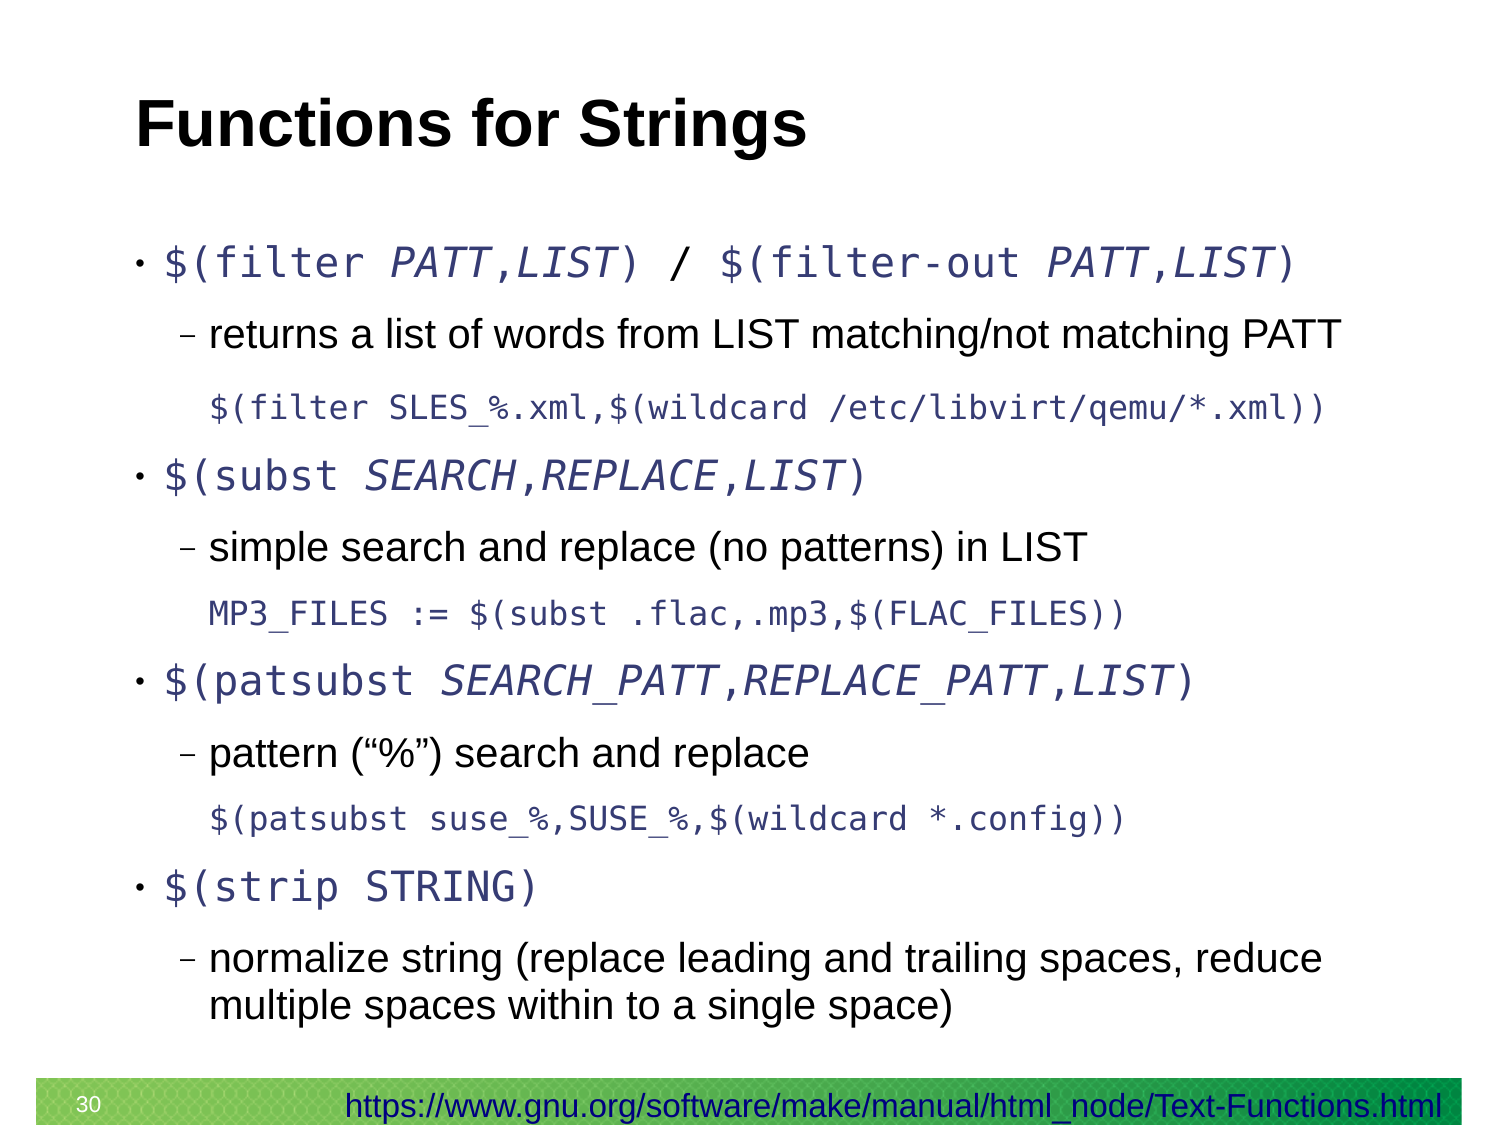

# Functions for Strings
$(filter PATT,LIST) / $(filter-out PATT,LIST)
returns a list of words from LIST matching/not matching PATT
$(filter SLES_%.xml,$(wildcard /etc/libvirt/qemu/*.xml))
$(subst SEARCH,REPLACE,LIST)
simple search and replace (no patterns) in LIST
MP3_FILES := $(subst .flac,.mp3,$(FLAC_FILES))
$(patsubst SEARCH_PATT,REPLACE_PATT,LIST)
pattern (“%”) search and replace
$(patsubst suse_%,SUSE_%,$(wildcard *.config))
$(strip STRING)
normalize string (replace leading and trailing spaces, reduce multiple spaces within to a single space)
https://www.gnu.org/software/make/manual/html_node/Text-Functions.html